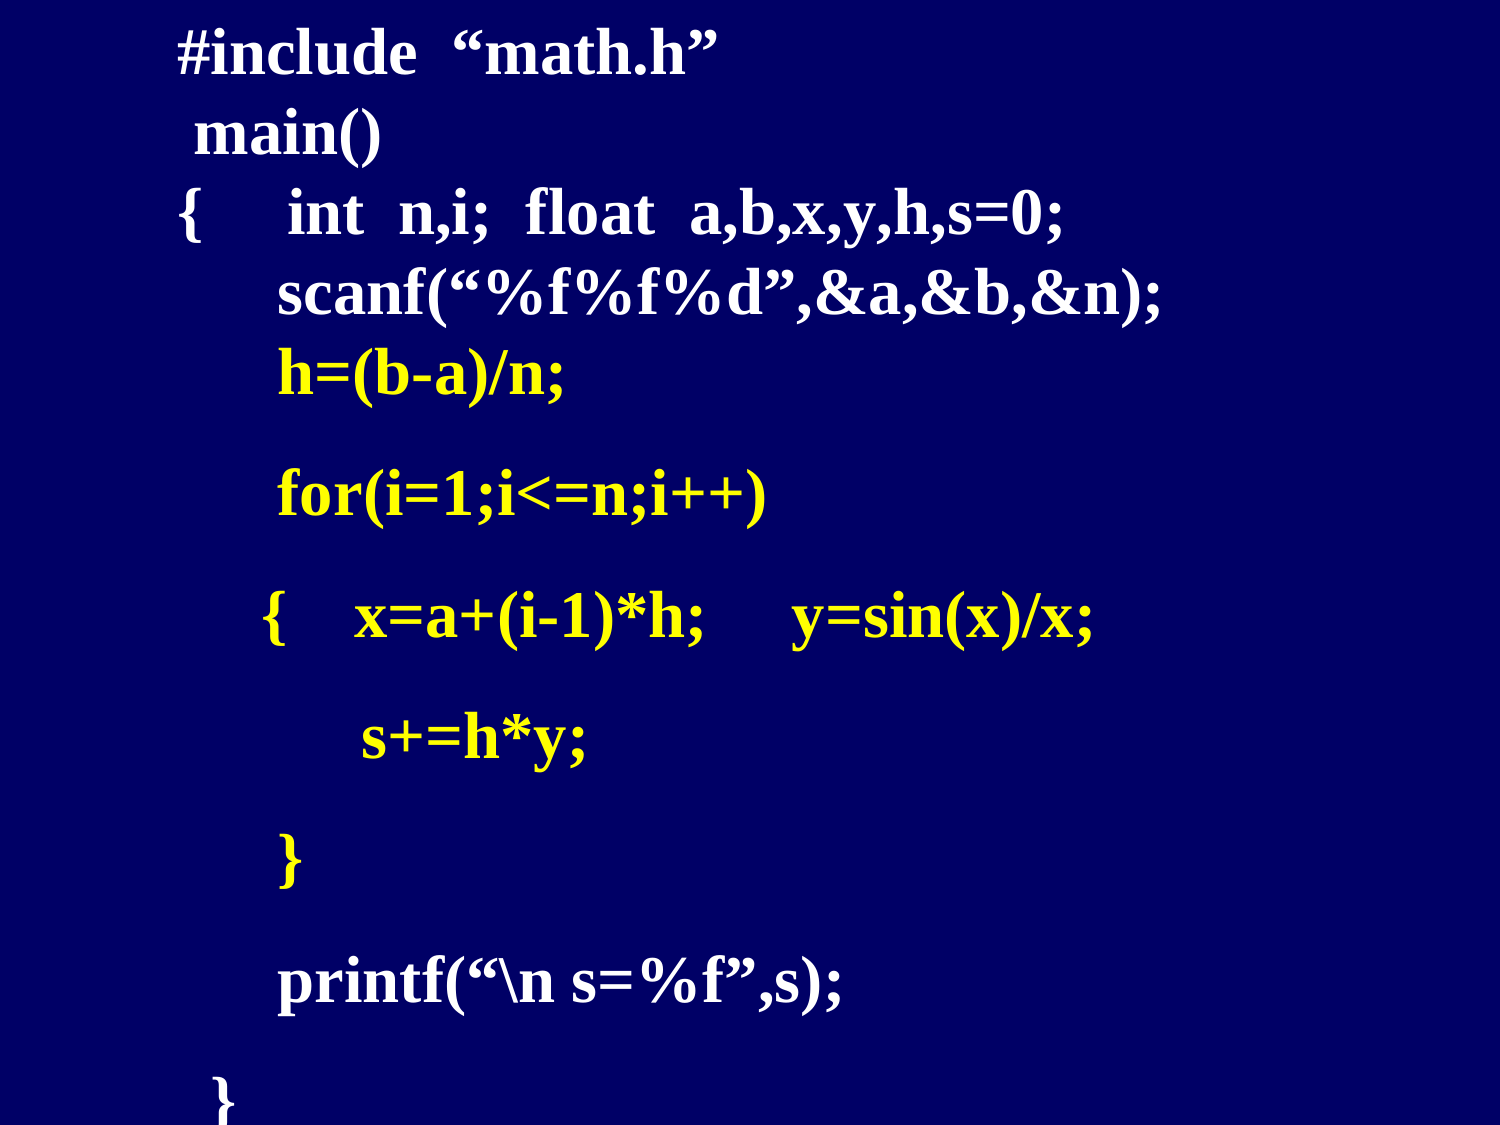

#include “math.h”
 main()
{ int n,i; float a,b,x,y,h,s=0;
 scanf(“%f%f%d”,&a,&b,&n);
 h=(b-a)/n;
 for(i=1;i<=n;i++)
 { x=a+(i-1)*h; y=sin(x)/x;
 s+=h*y;
 }
 printf(“\n s=%f”,s);
 }